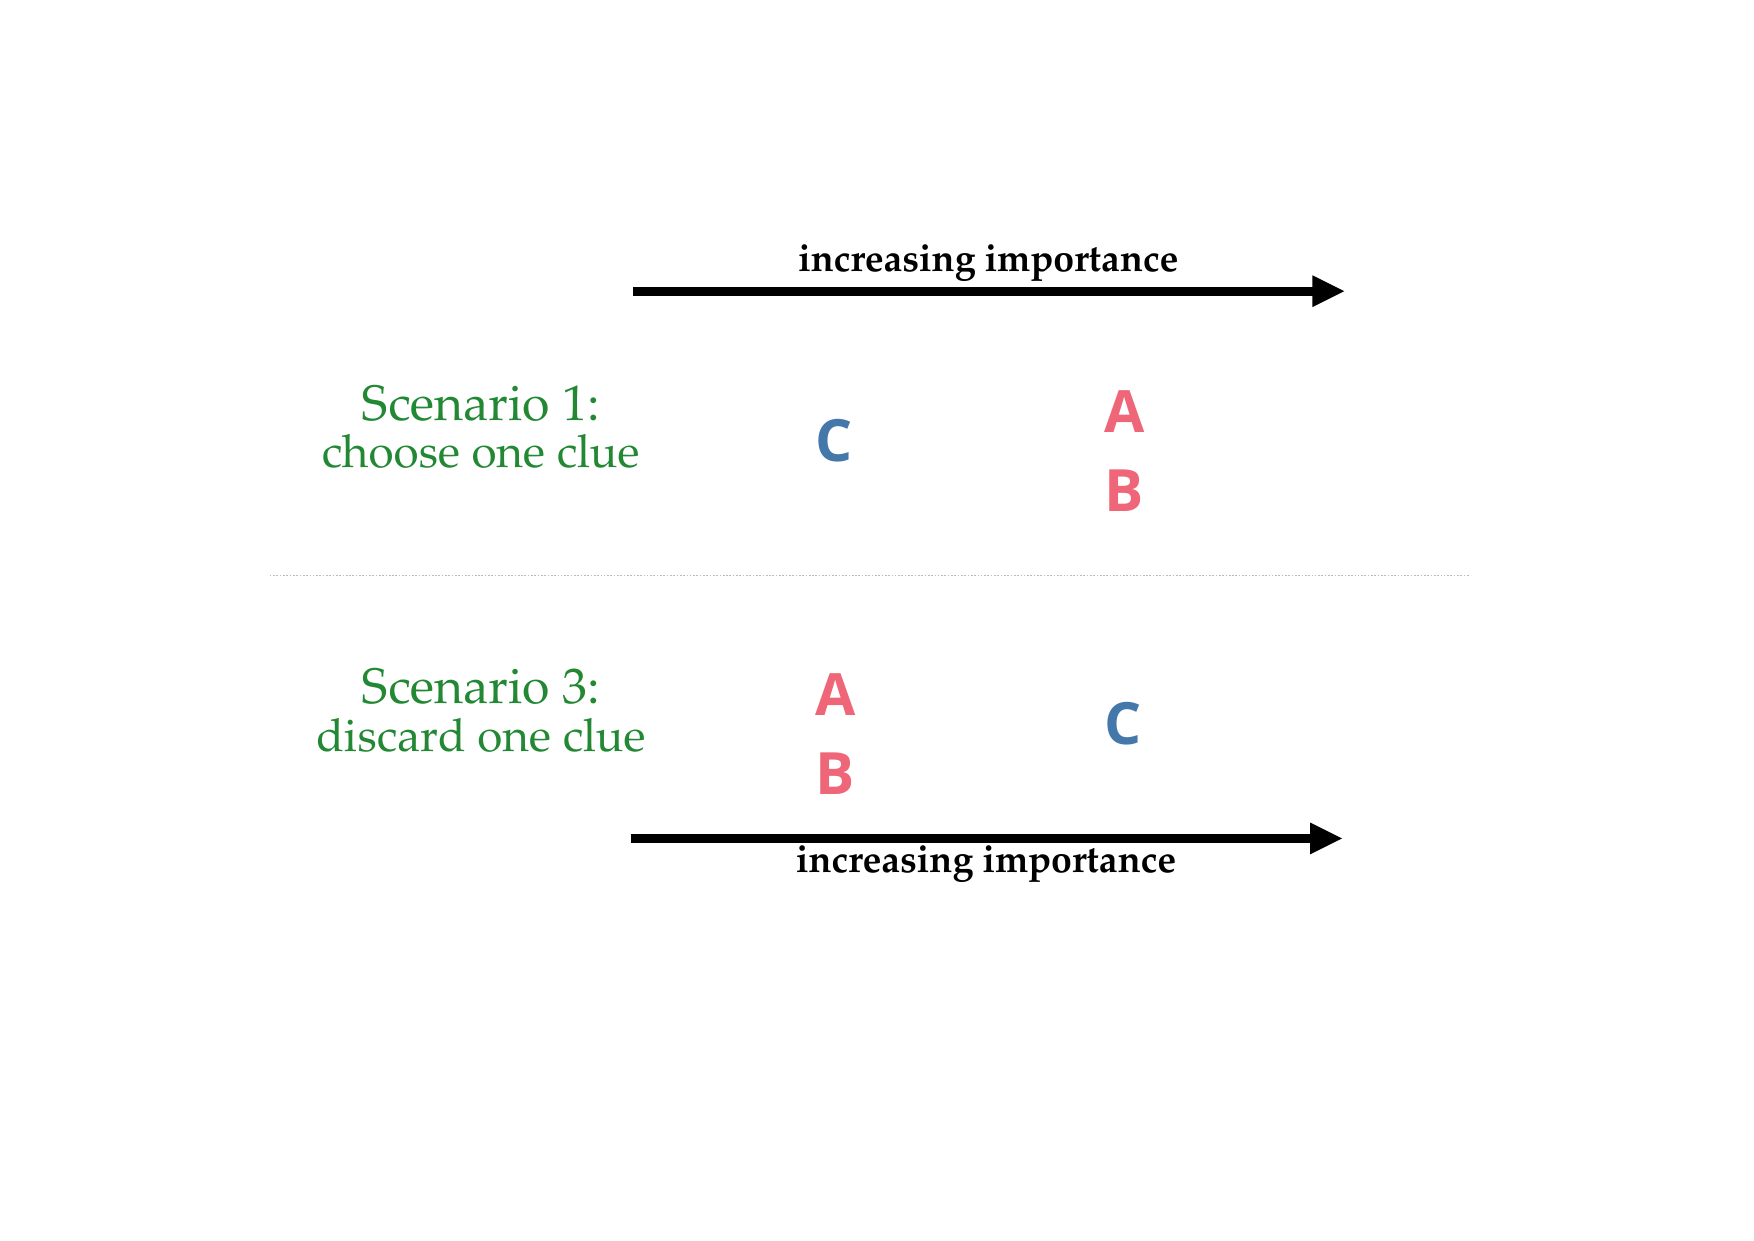

increasing importance
A
B
Scenario 1:
choose one clue
Scenario 3:
discard one clue
C
A
B
C
increasing importance